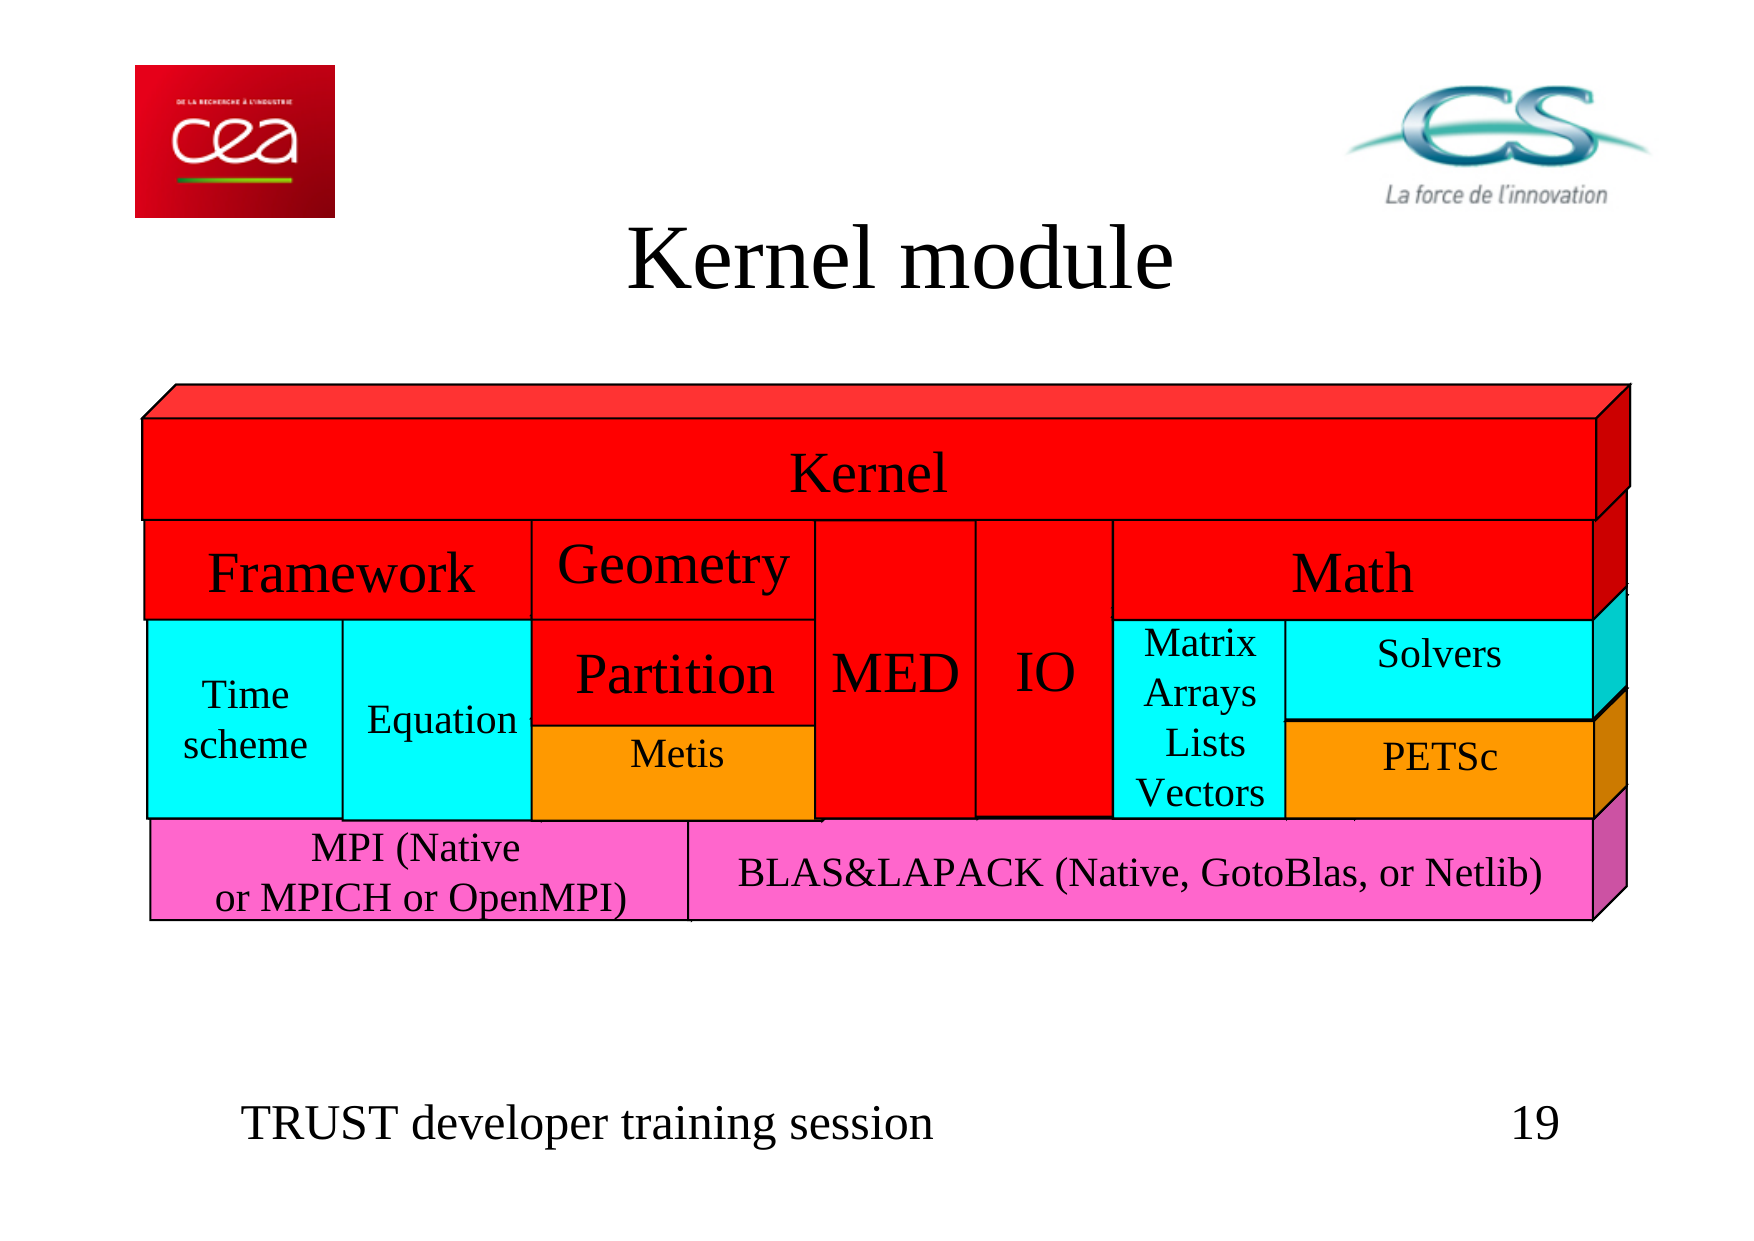

# Kernel module
Kernel
Geometry
MED
IO
Framework
Math
Math
Math
Math
Equation
Time
scheme
Matrix
Arrays
 Lists
 Vectors
Matrix
Arrays
 Lists
 Vectors
Matrix
Arrays
 Lists
 Vectors
Matrix
Arrays
 Lists
Vectors
Partition
Solvers
Solvers
Solvers
Solvers
Metis
PETSc
PETSc
PETSc
MPI (Native
or MPICH or OpenMPI)
BLAS&LAPACK (Native, GotoBlas, or Netlib)
TRUST developer training session
19